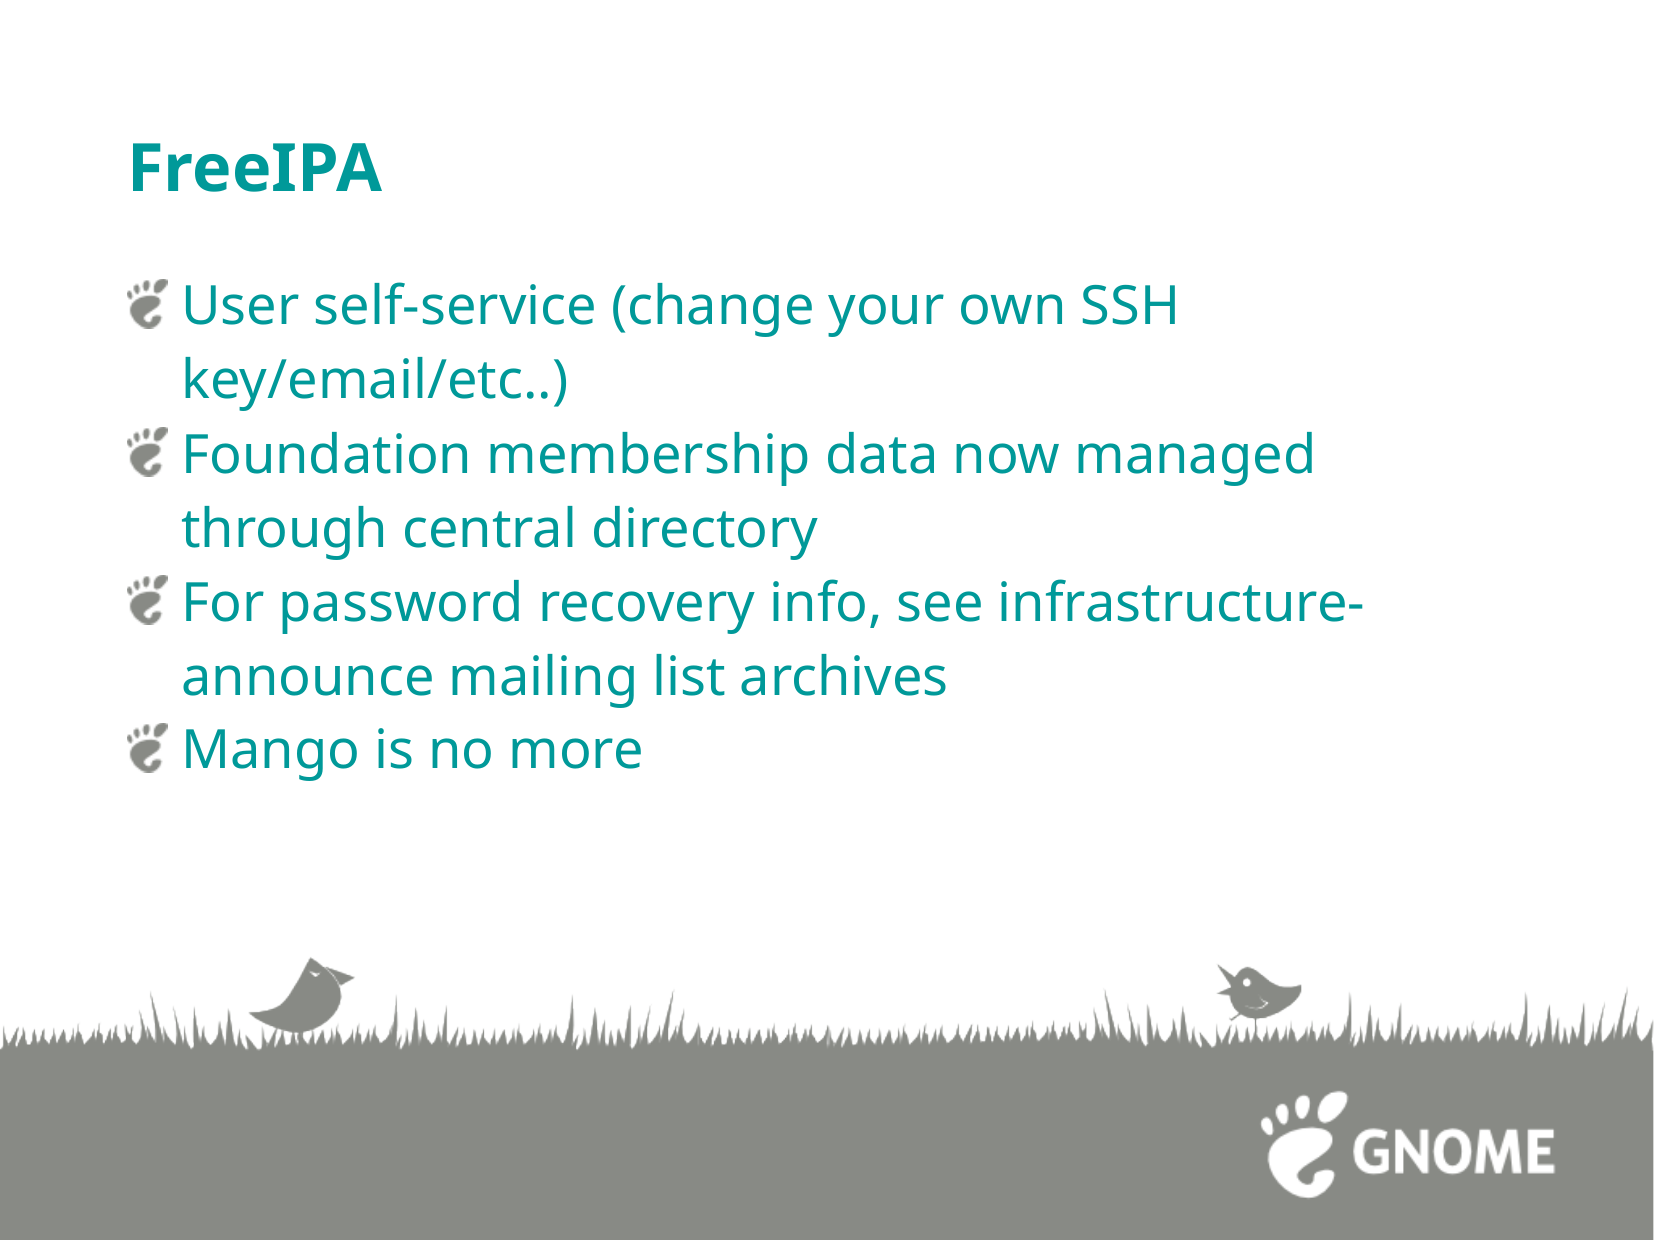

FreeIPA
 User self-service (change your own SSH
 key/email/etc..)
 Foundation membership data now managed
 through central directory
 For password recovery info, see infrastructure-
 announce mailing list archives
 Mango is no more